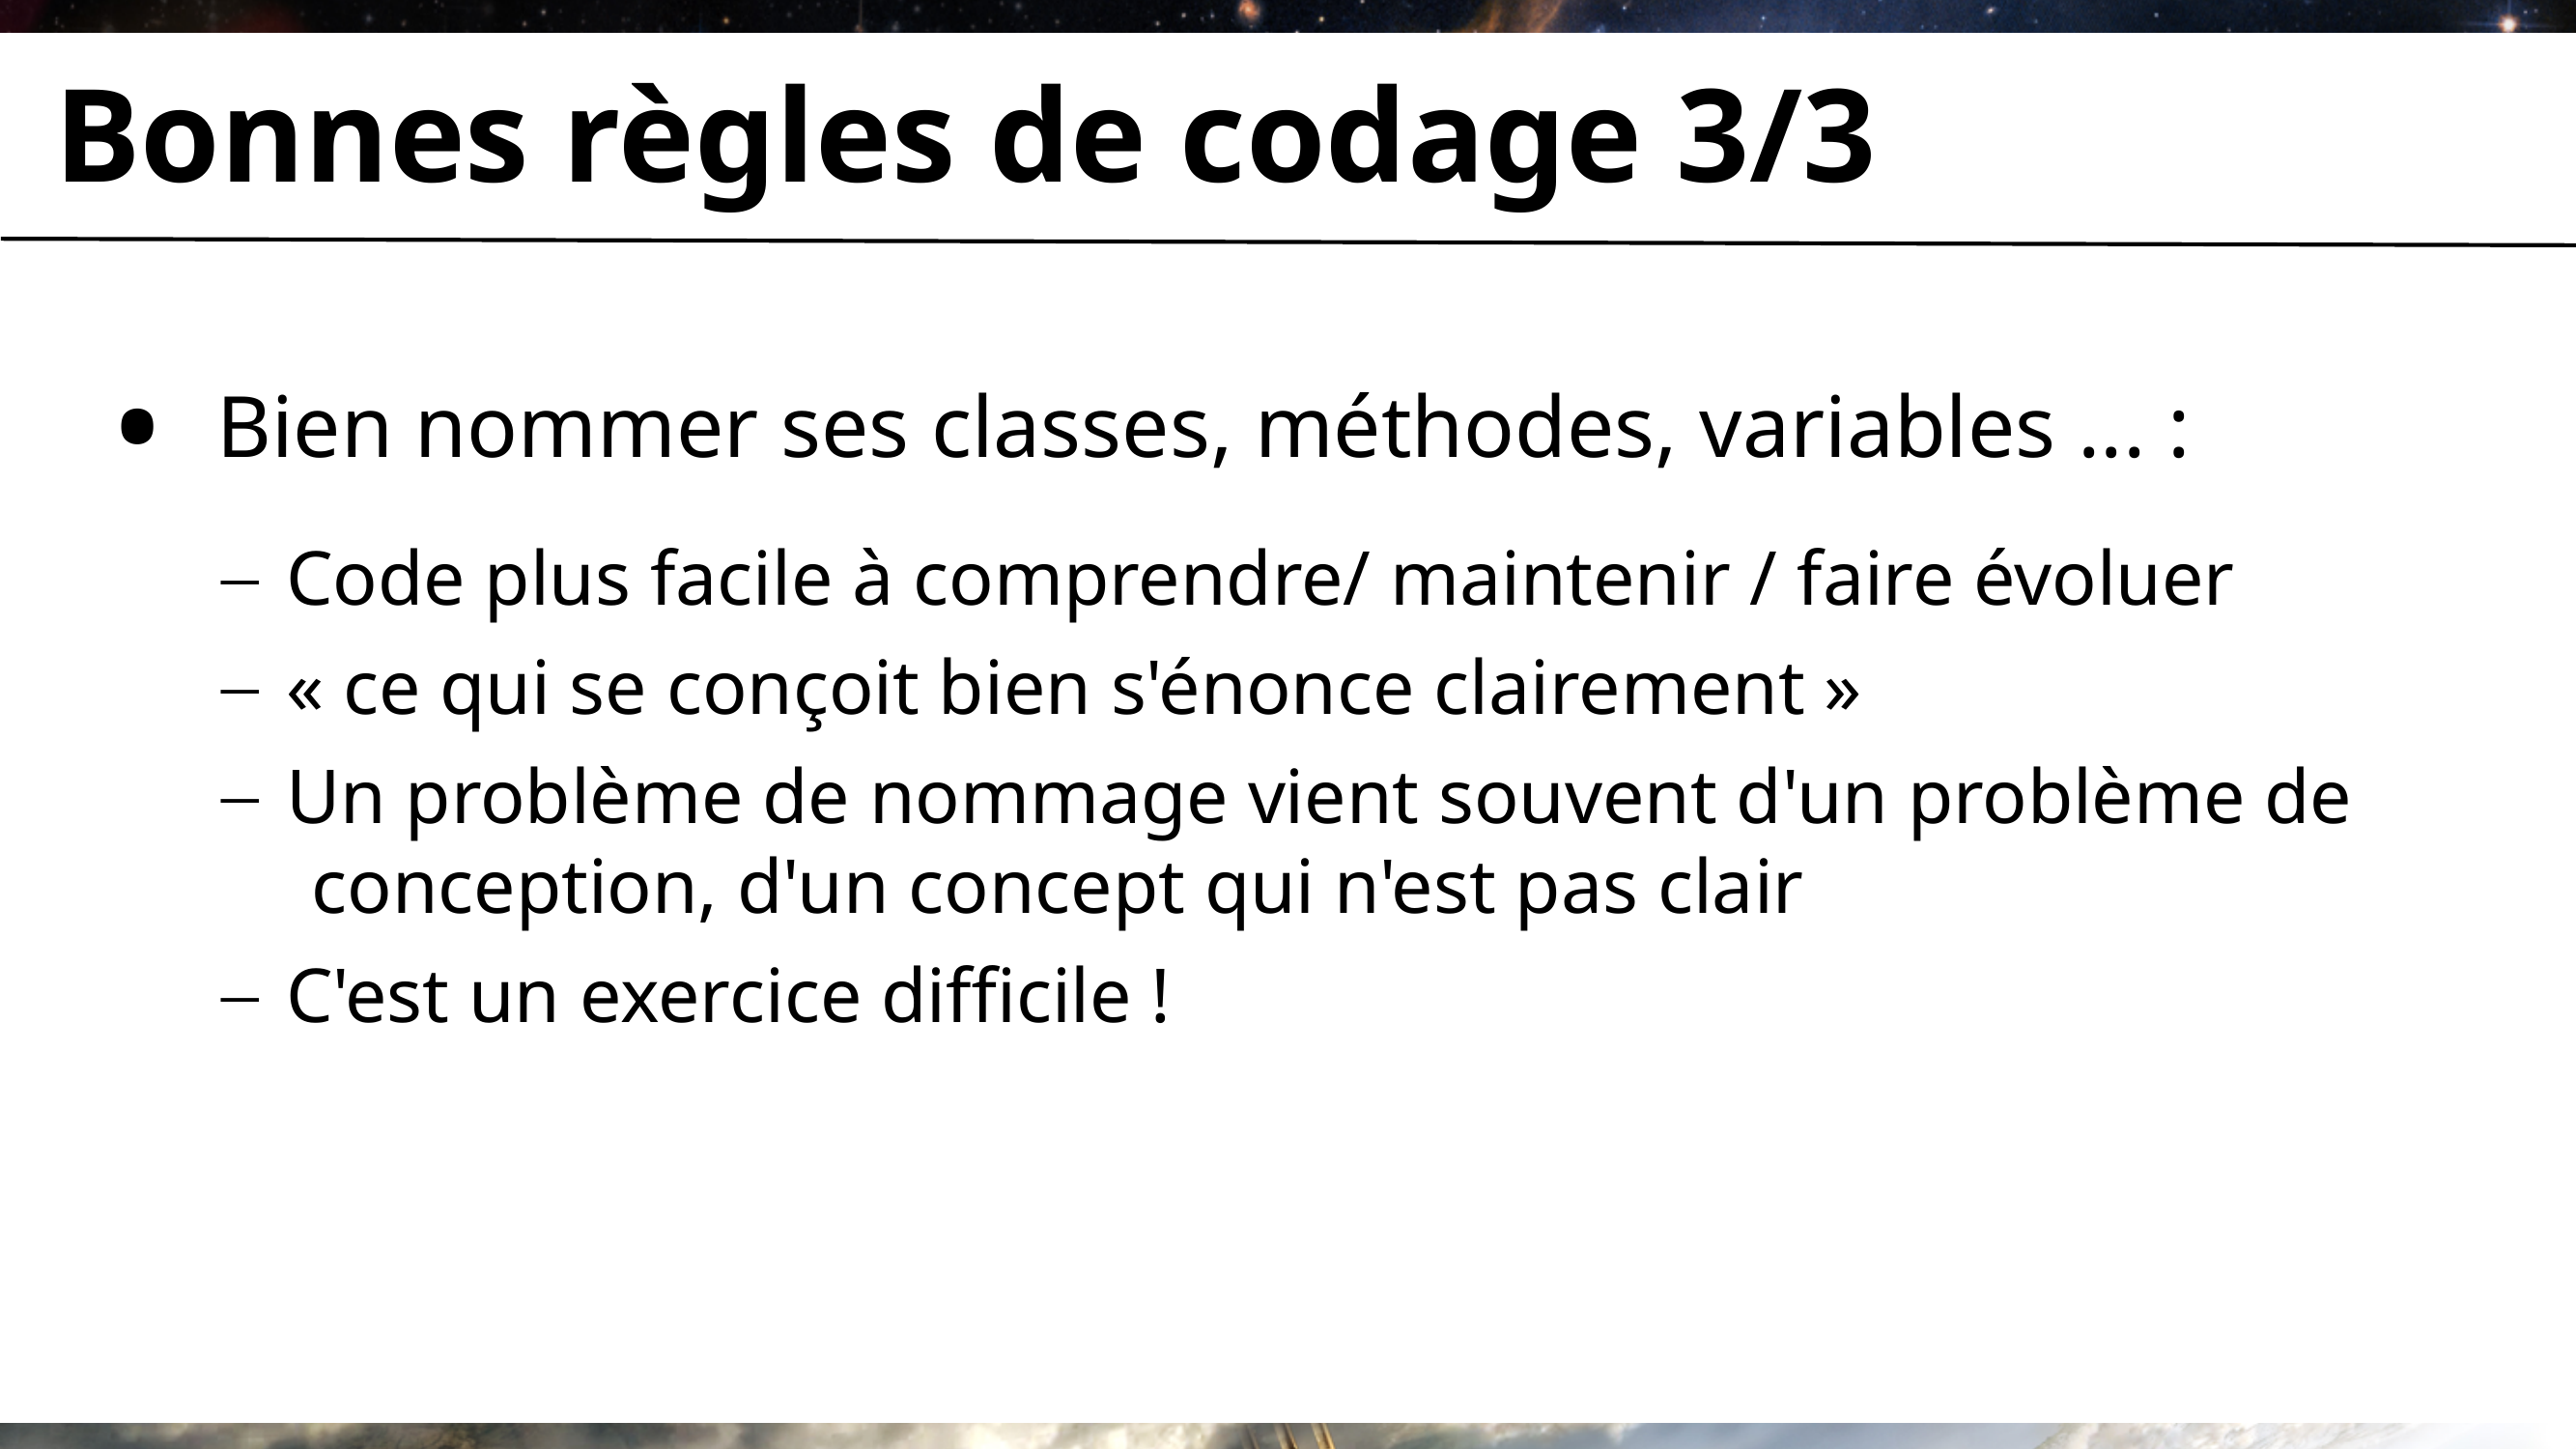

# Bonnes règles de codage 3/3
 Bien nommer ses classes, méthodes, variables ... :
 Code plus facile à comprendre/ maintenir / faire évoluer
 « ce qui se conçoit bien s'énonce clairement »
 Un problème de nommage vient souvent d'un problème de conception, d'un concept qui n'est pas clair
 C'est un exercice difficile !